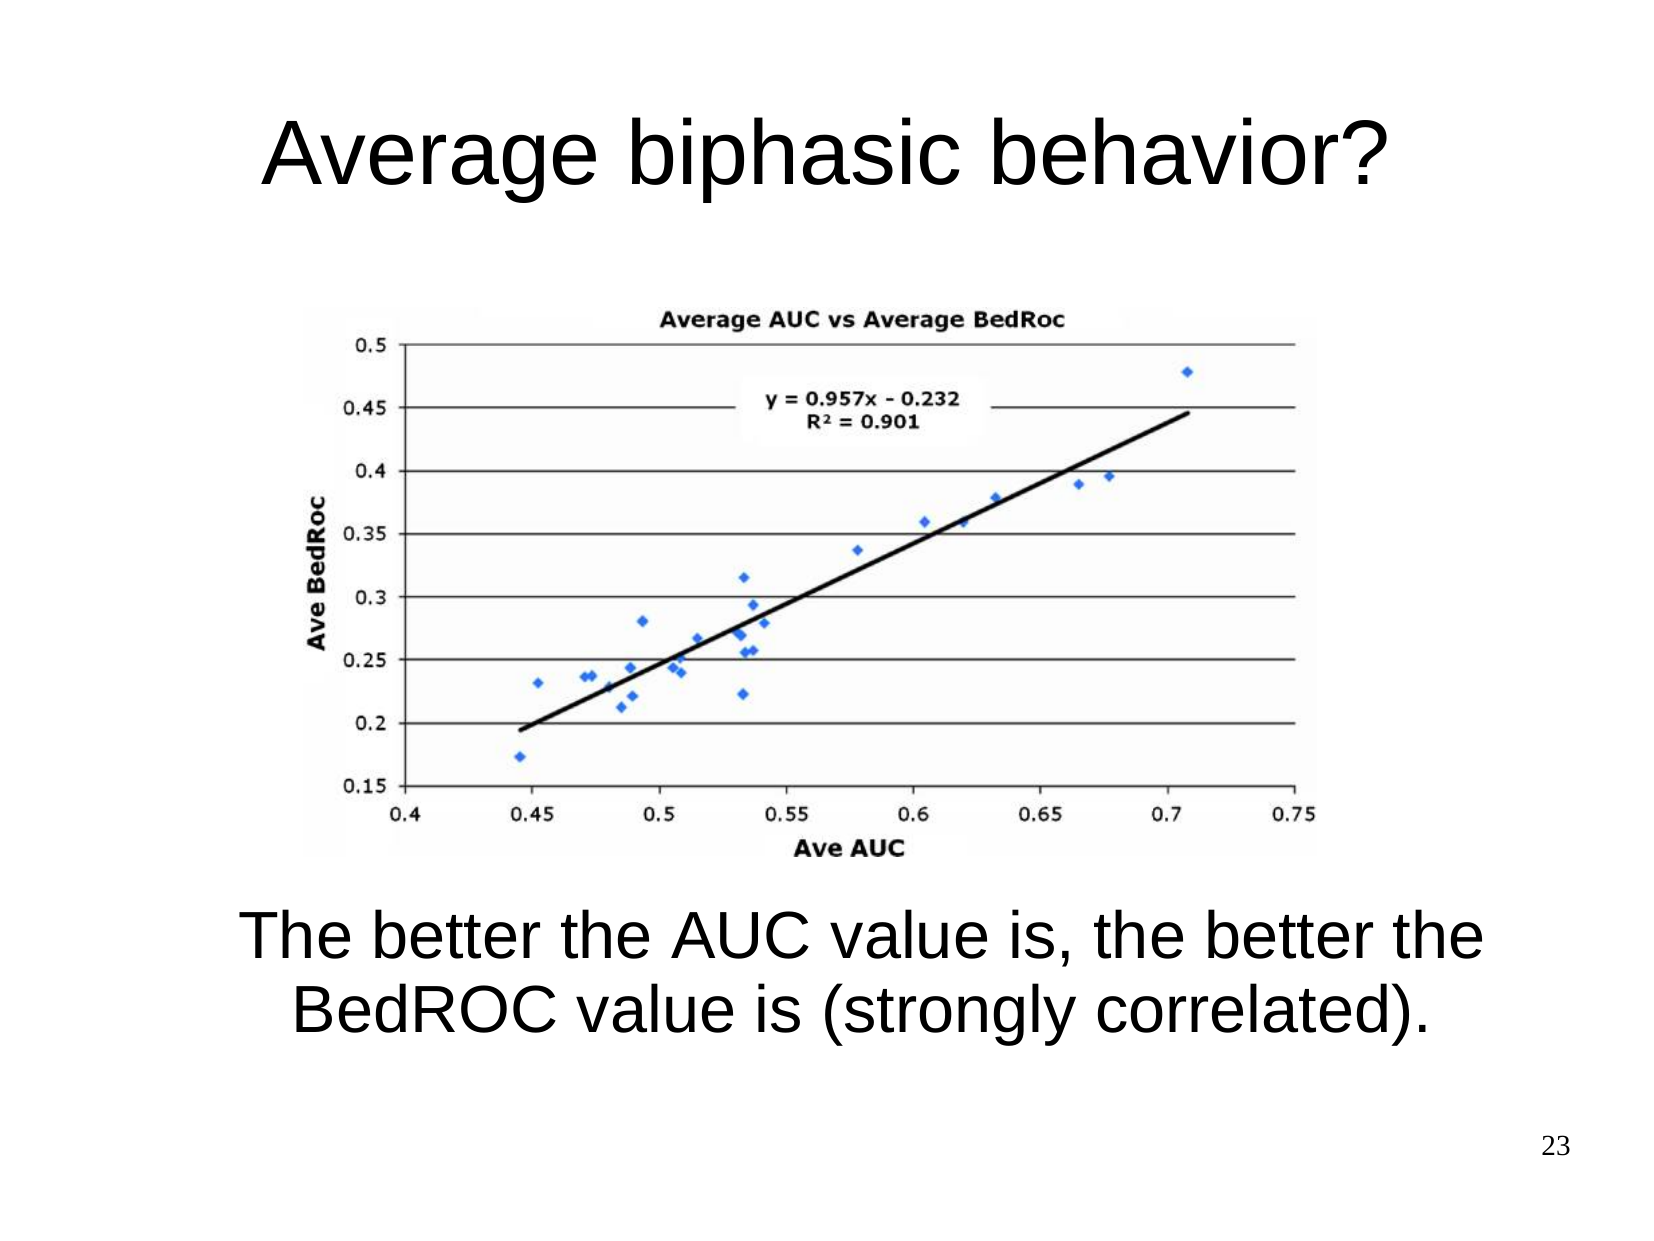

# Average biphasic behavior?
The better the AUC value is, the better the BedROC value is (strongly correlated).
23